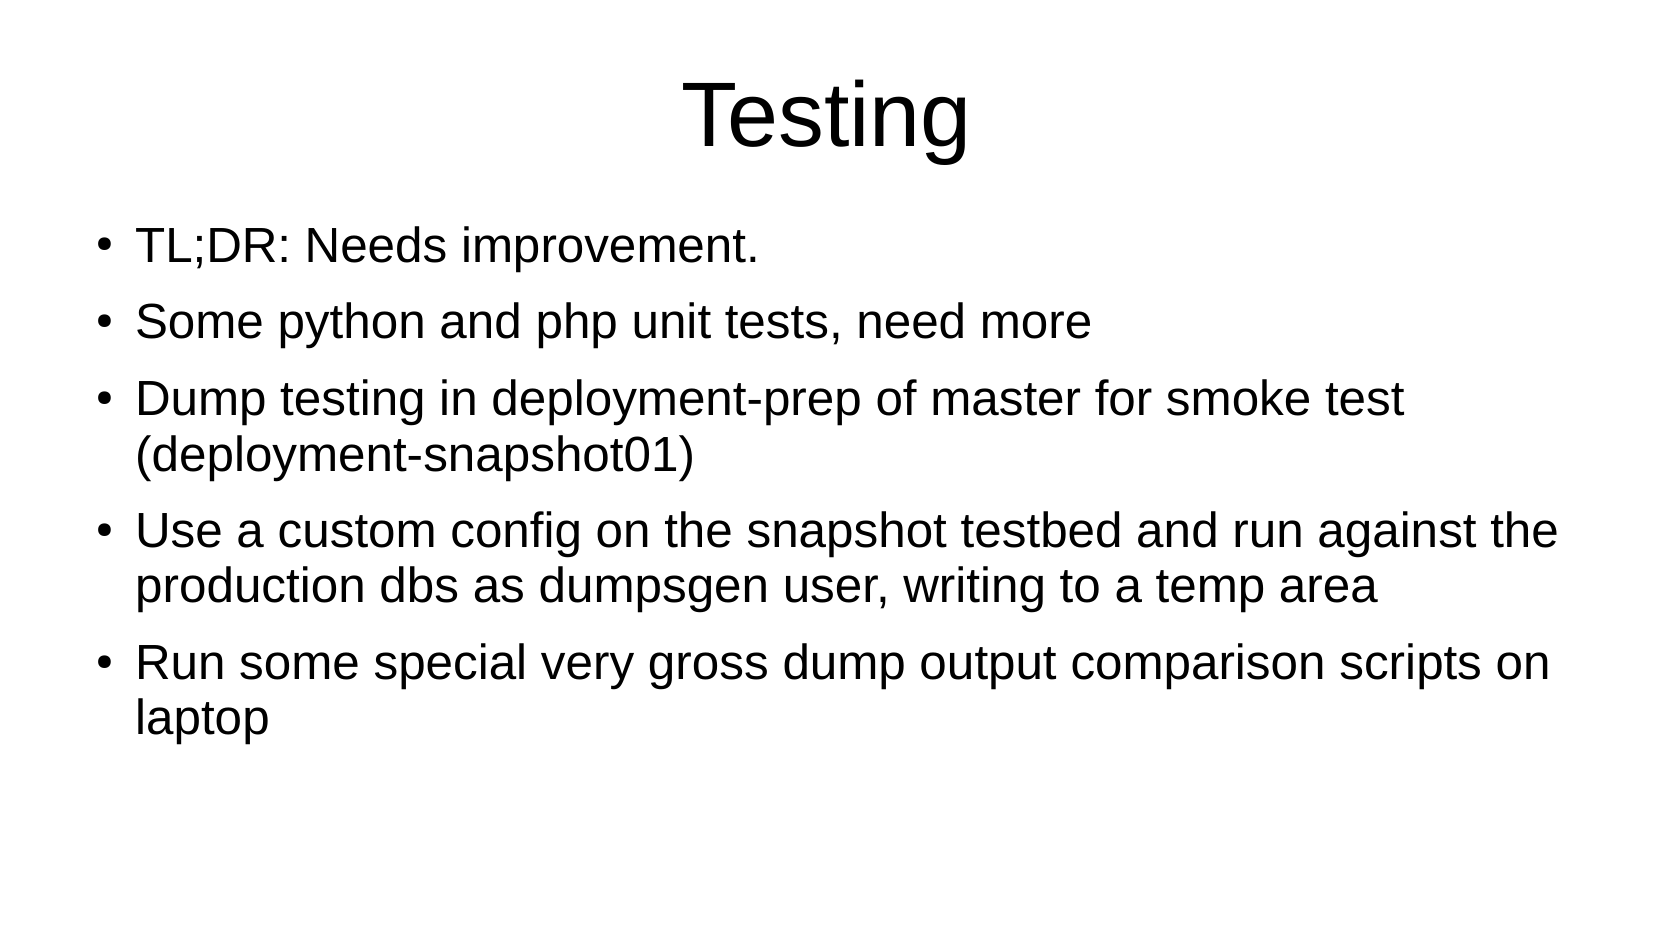

# Testing
TL;DR: Needs improvement.
Some python and php unit tests, need more
Dump testing in deployment-prep of master for smoke test (deployment-snapshot01)
Use a custom config on the snapshot testbed and run against the production dbs as dumpsgen user, writing to a temp area
Run some special very gross dump output comparison scripts on laptop